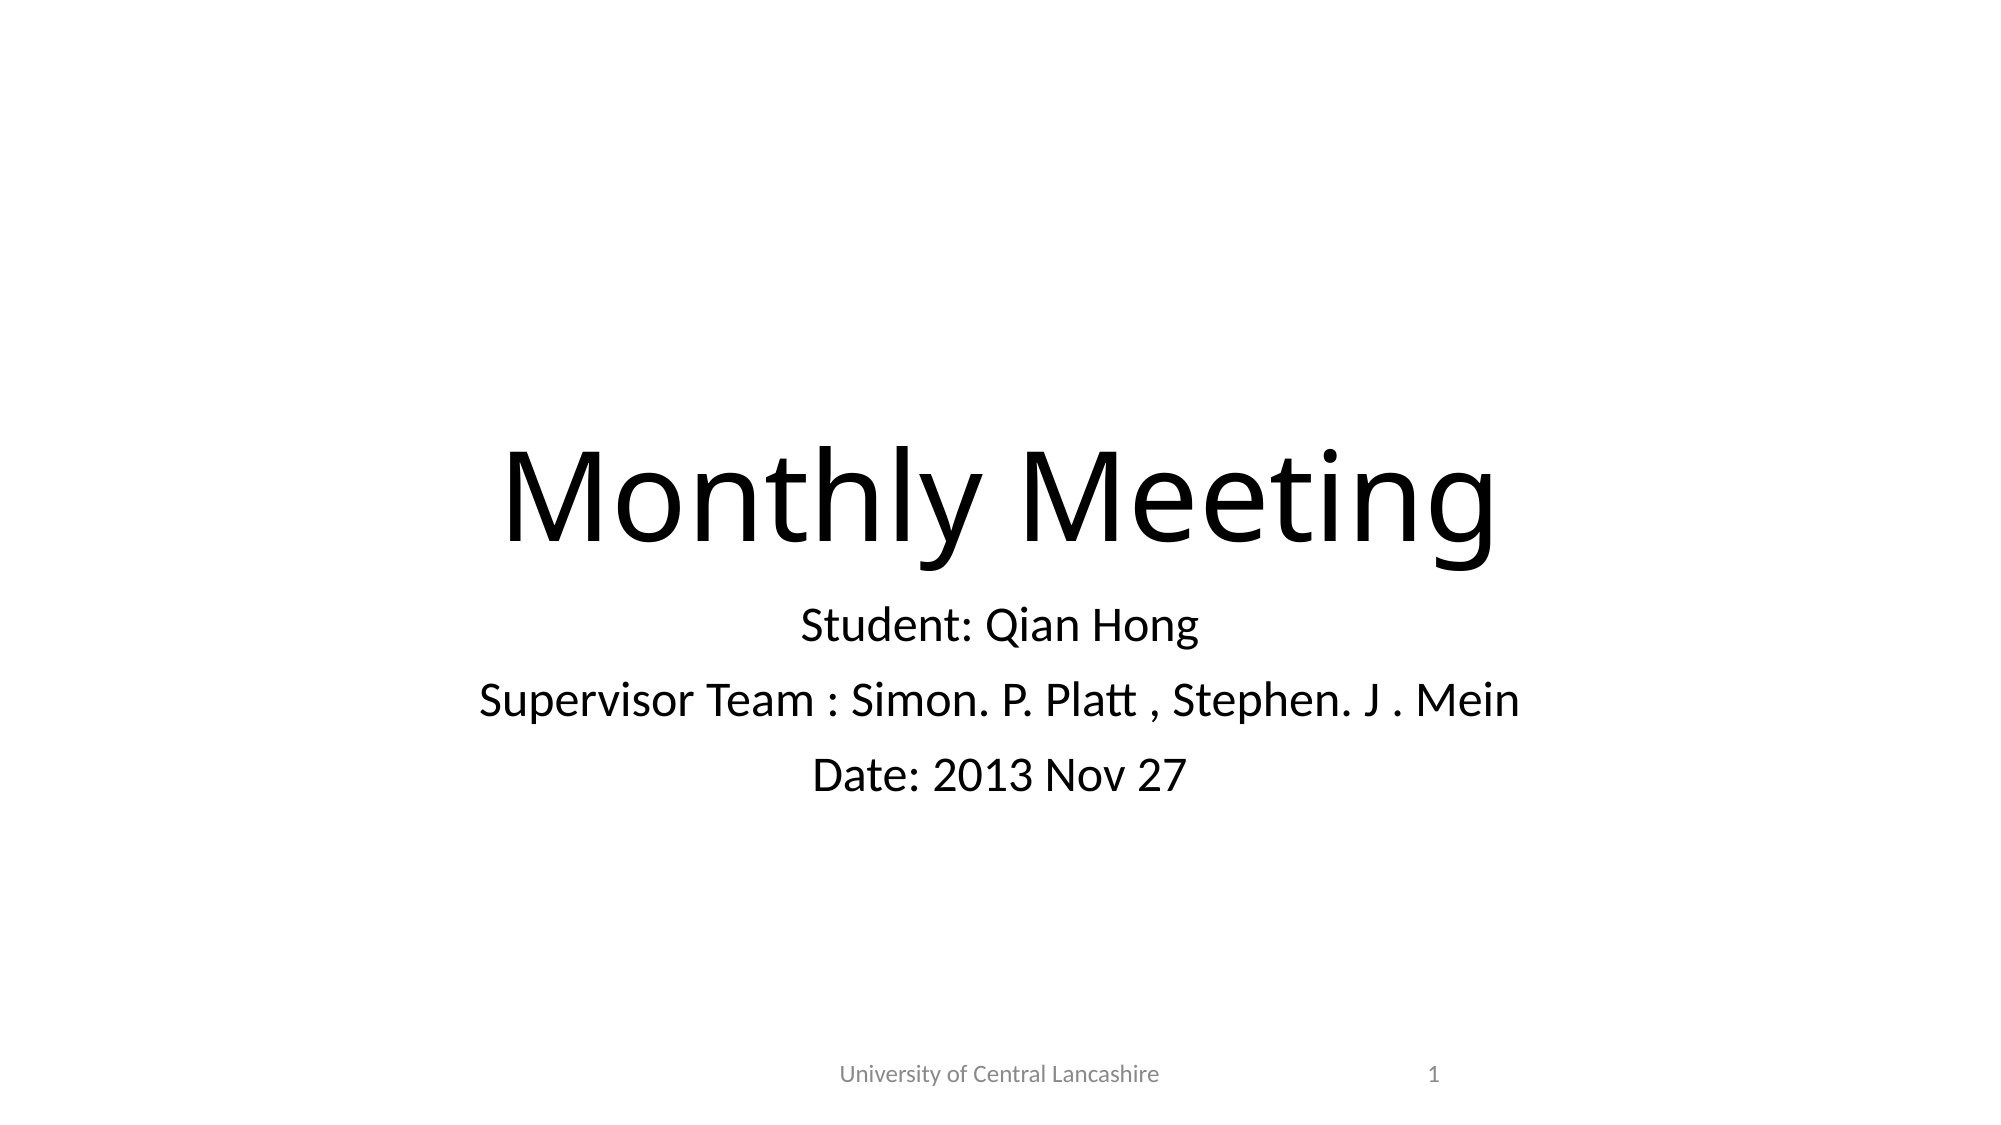

# Monthly Meeting
Student: Qian Hong
Supervisor Team : Simon. P. Platt , Stephen. J . Mein
Date: 2013 Nov 27
University of Central Lancashire
1